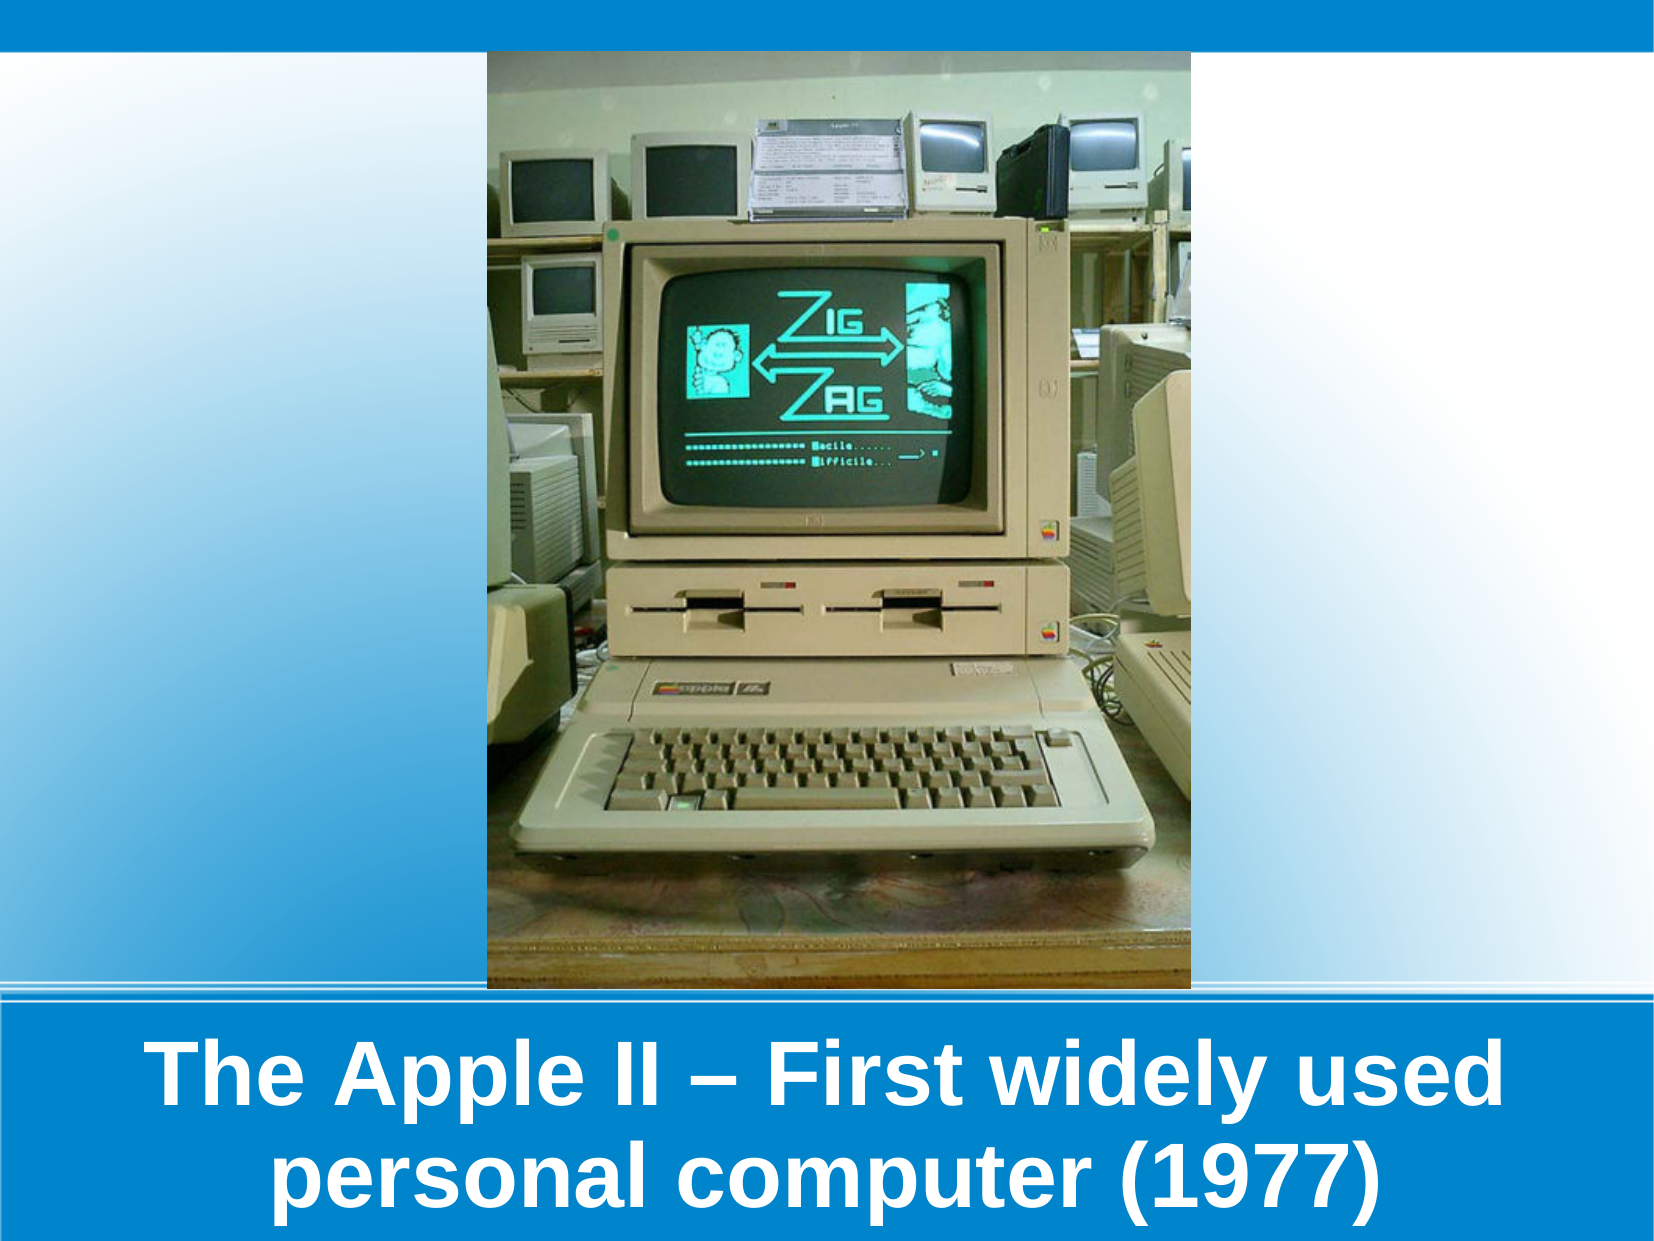

# The Apple II – First widely used personal computer (1977)